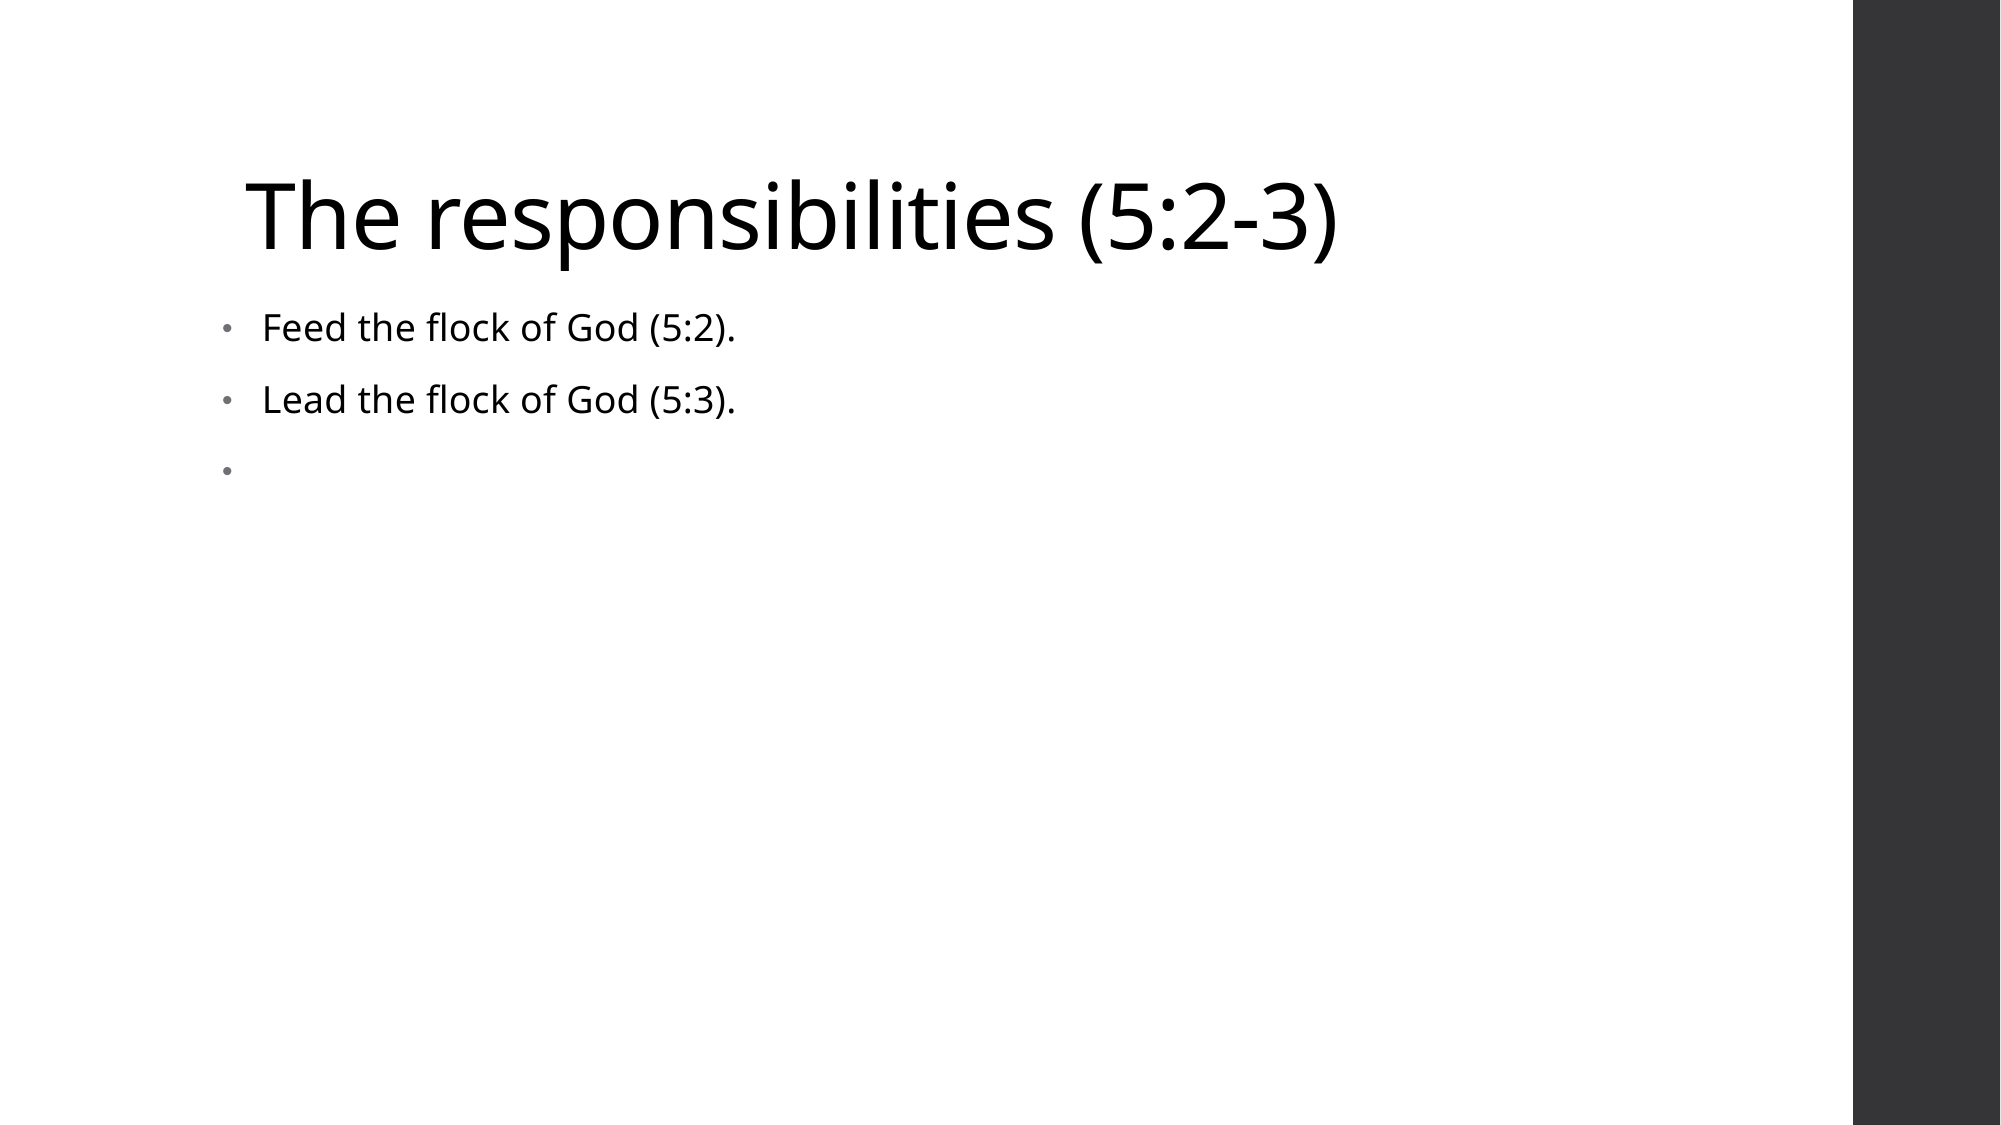

# The responsibilities (5:2-3)
 Feed the flock of God (5:2).
 Lead the flock of God (5:3).